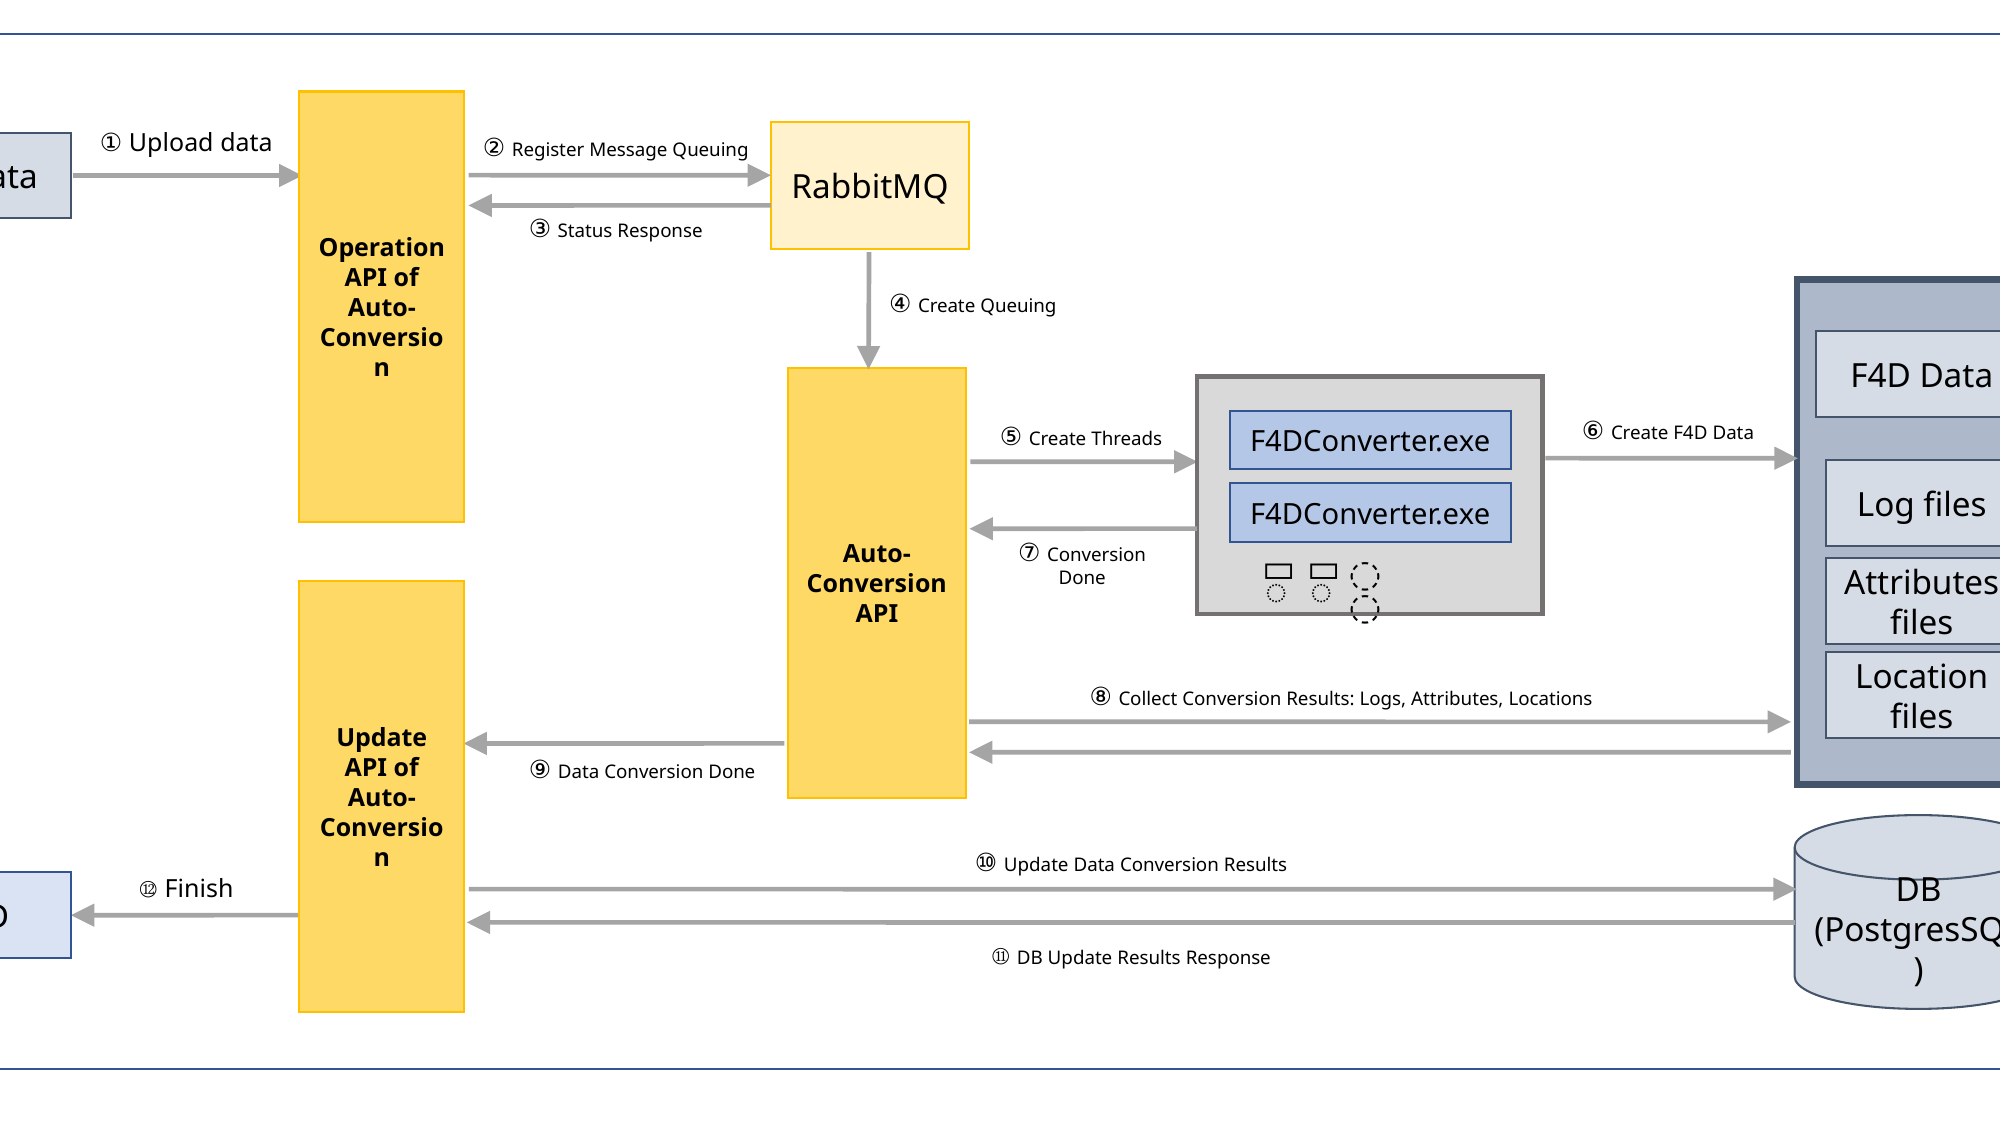

Operation API of Auto-Conversion
① Upload data
RabbitMQ
② Register Message Queuing
3D Data
③ Status Response
④ Create Queuing
F4D Data
Auto-Conversion API
⑥ Create F4D Data
F4DConverter.exe
⑤ Create Threads
Log files
F4DConverter.exe
〮〮〮
⑦ Conversion Done
Attributes files
Update API of Auto-Conversion
Location files
⑧ Collect Conversion Results: Logs, Attributes, Locations
⑨ Data Conversion Done
DB
(PostgresSQL)
⑩ Update Data Conversion Results
⑫ Finish
END
⑪ DB Update Results Response